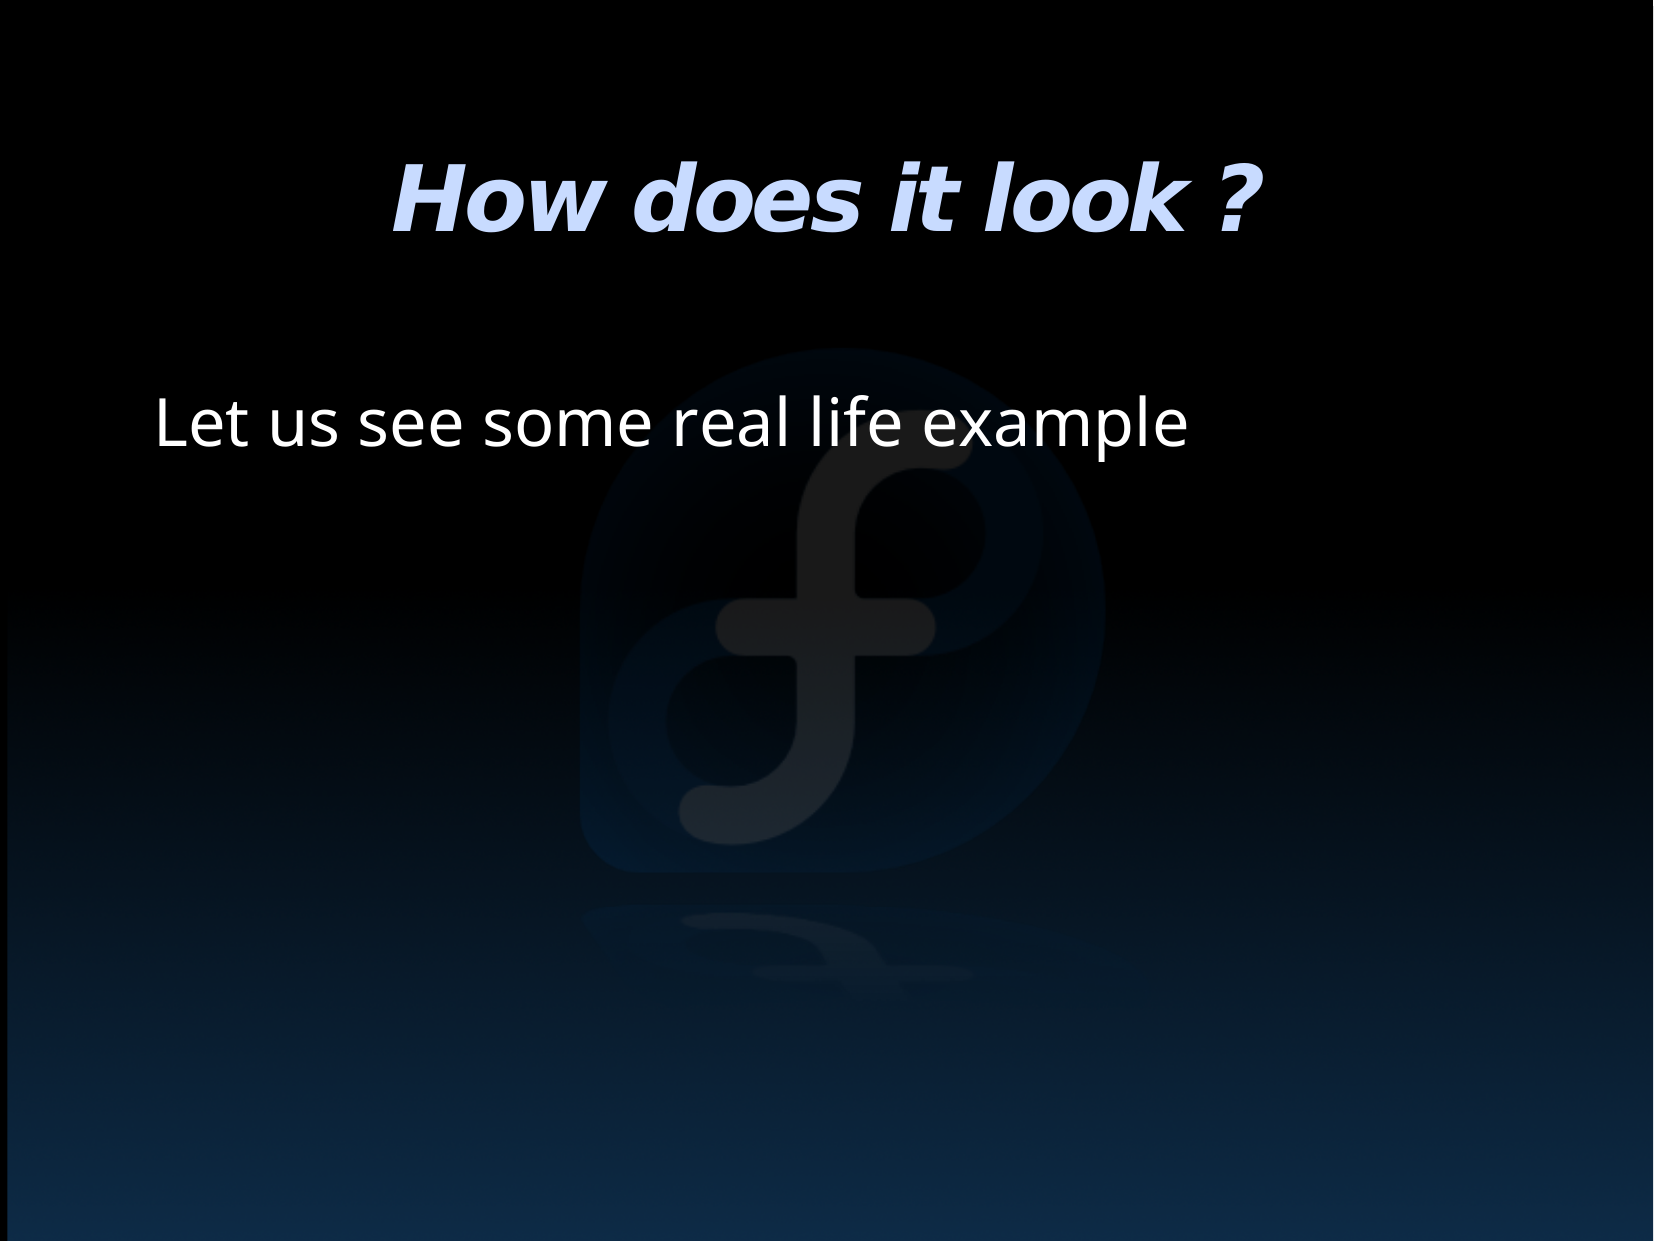

# How does it look ?
Let us see some real life example